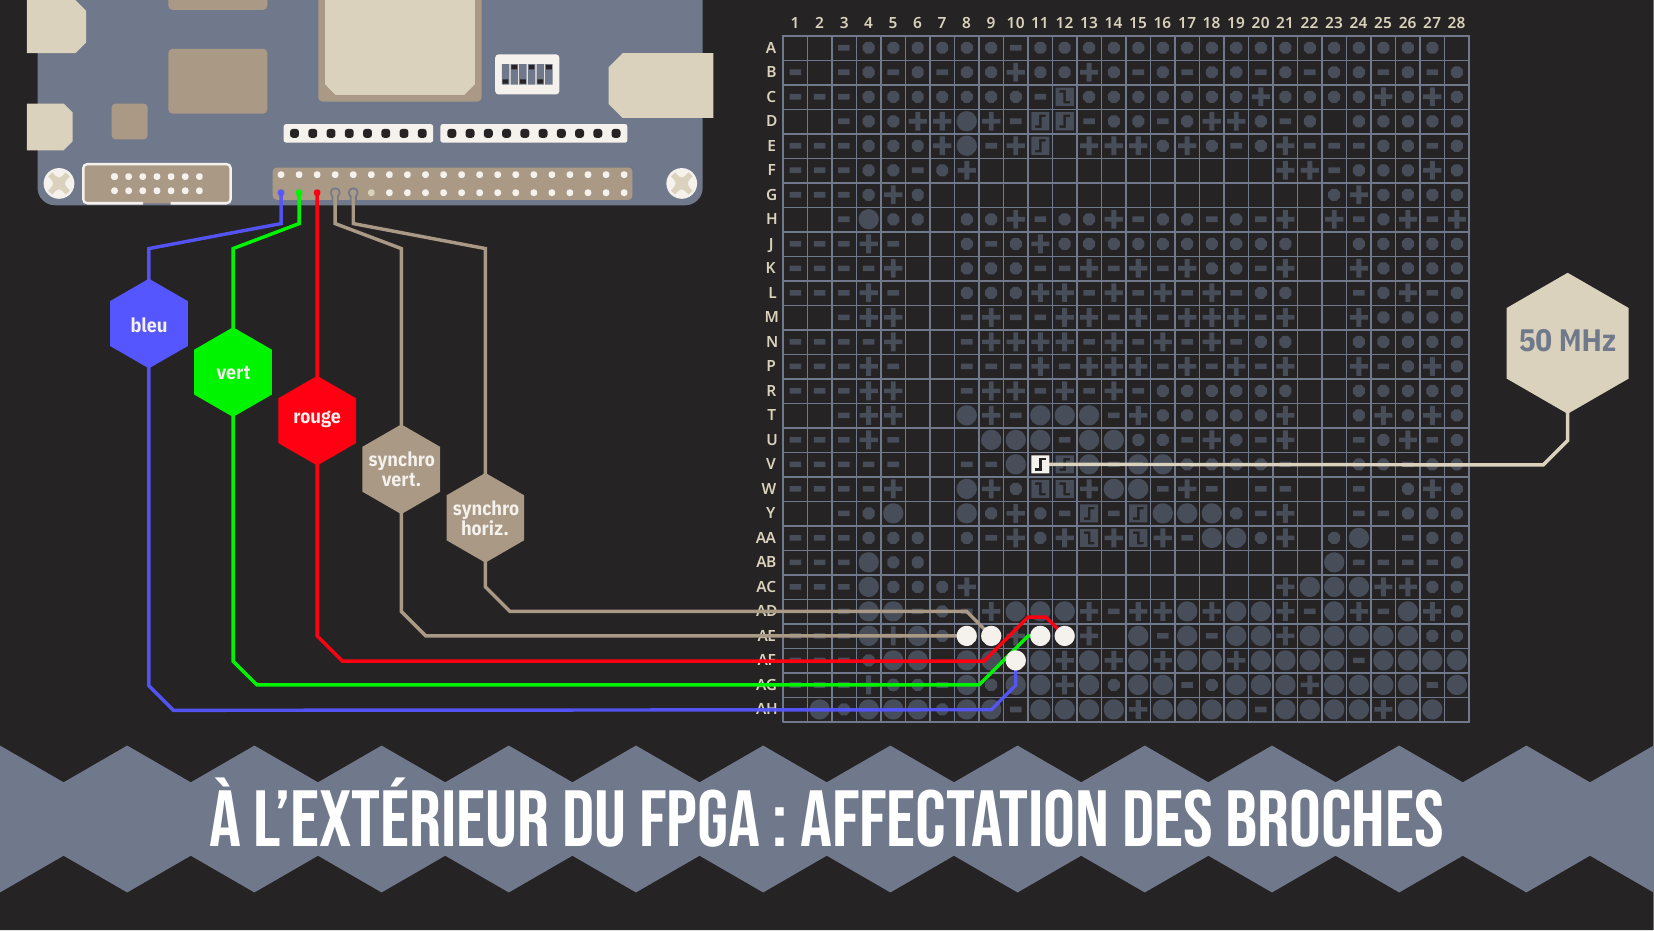

# À l’extérieur du FPGA : affectation des broches